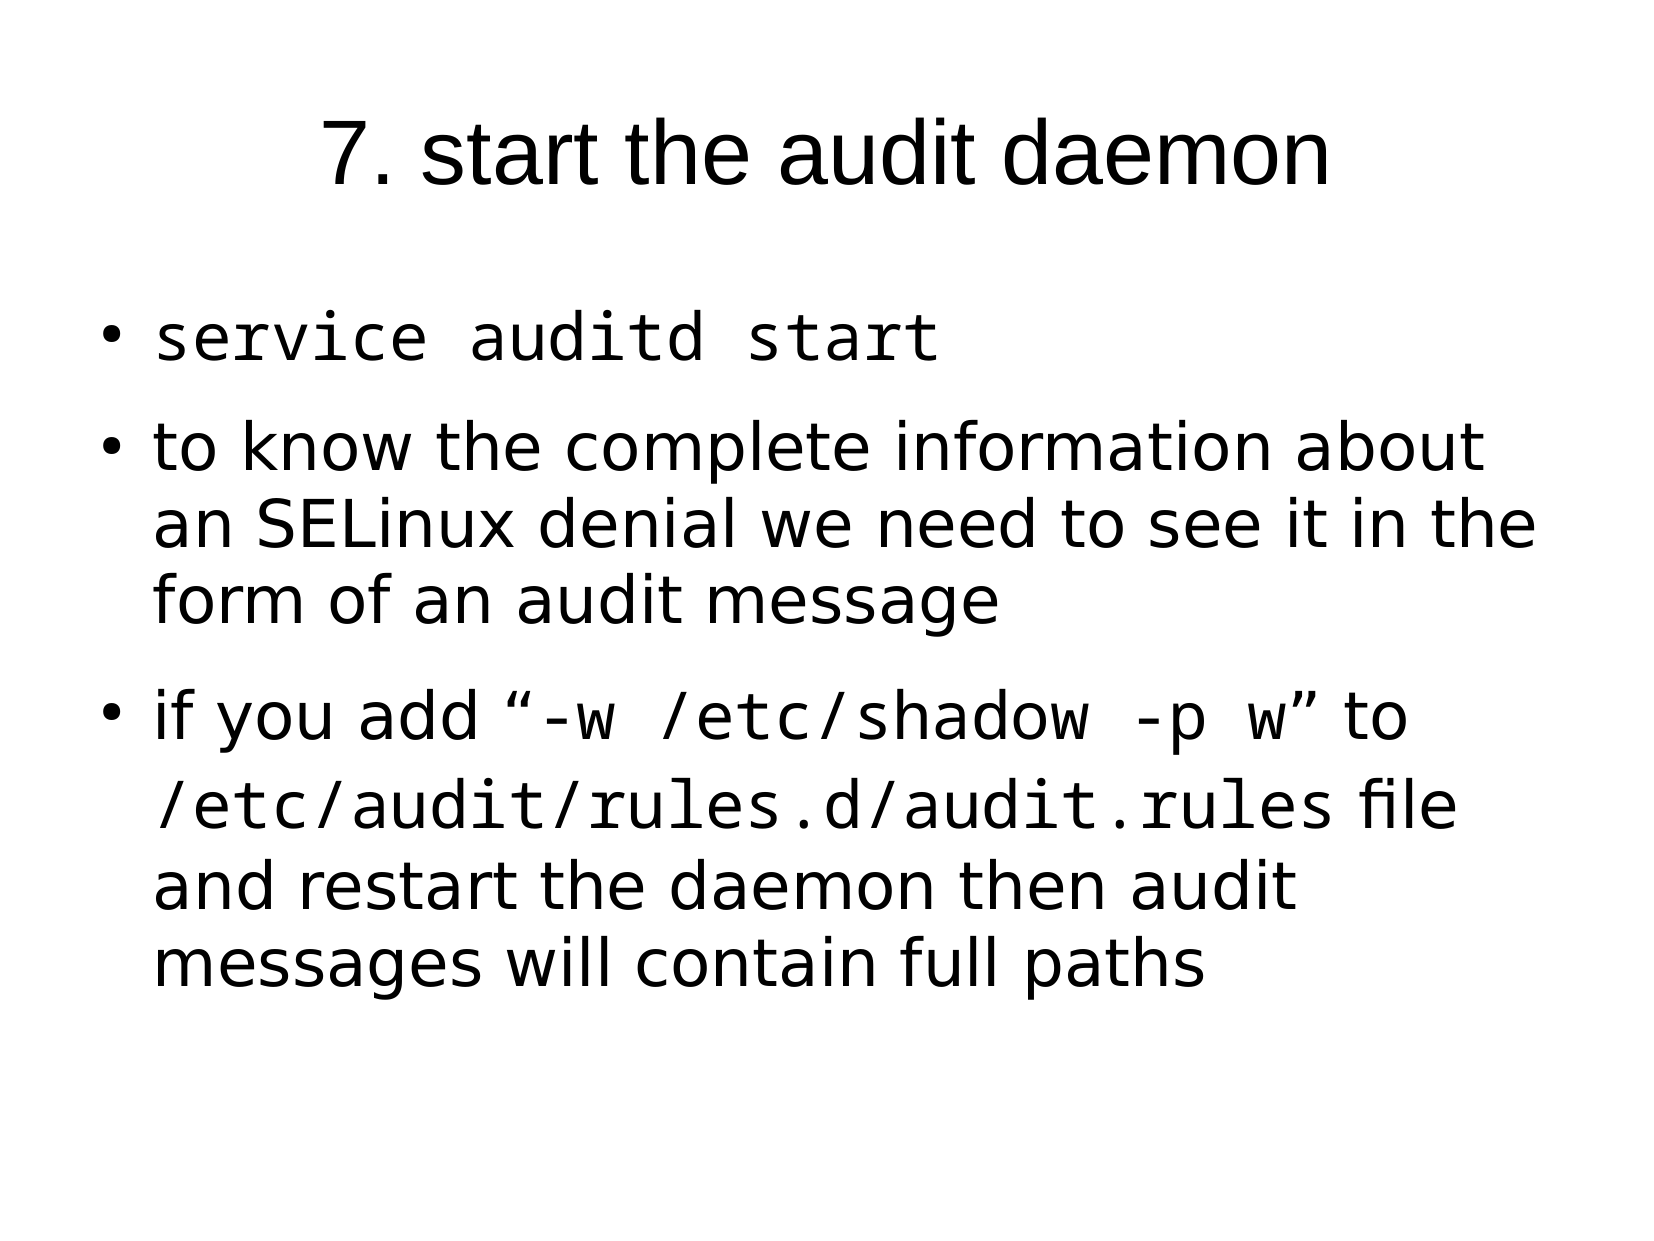

# 7. start the audit daemon
service auditd start
to know the complete information about an SELinux denial we need to see it in the form of an audit message
if you add “-w /etc/shadow -p w” to /etc/audit/rules.d/audit.rules file and restart the daemon then audit messages will contain full paths